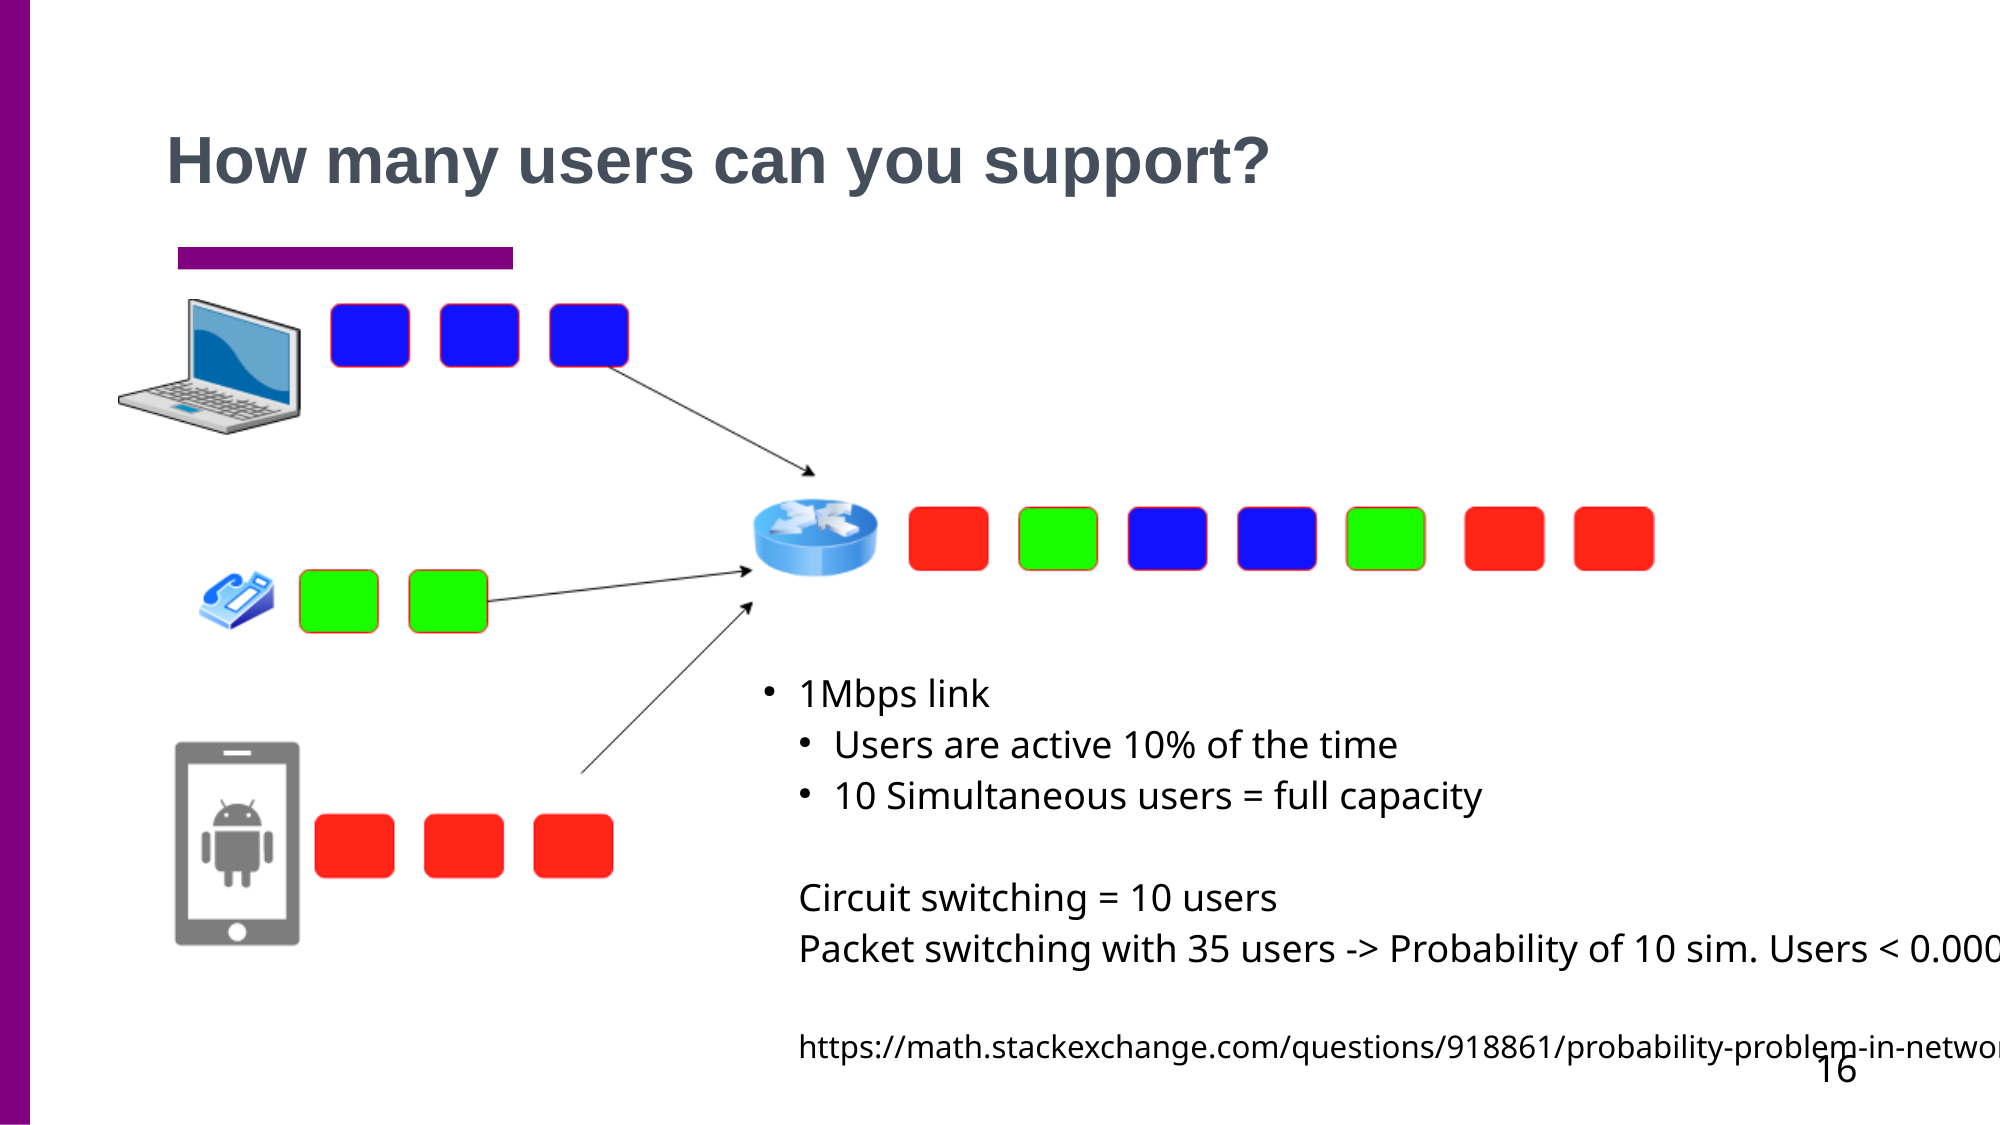

How many users can you support?
1Mbps link
Users are active 10% of the time
10 Simultaneous users = full capacity
Circuit switching = 10 users
Packet switching with 35 users -> Probability of 10 sim. Users < 0.0004
https://math.stackexchange.com/questions/918861/probability-problem-in-networking